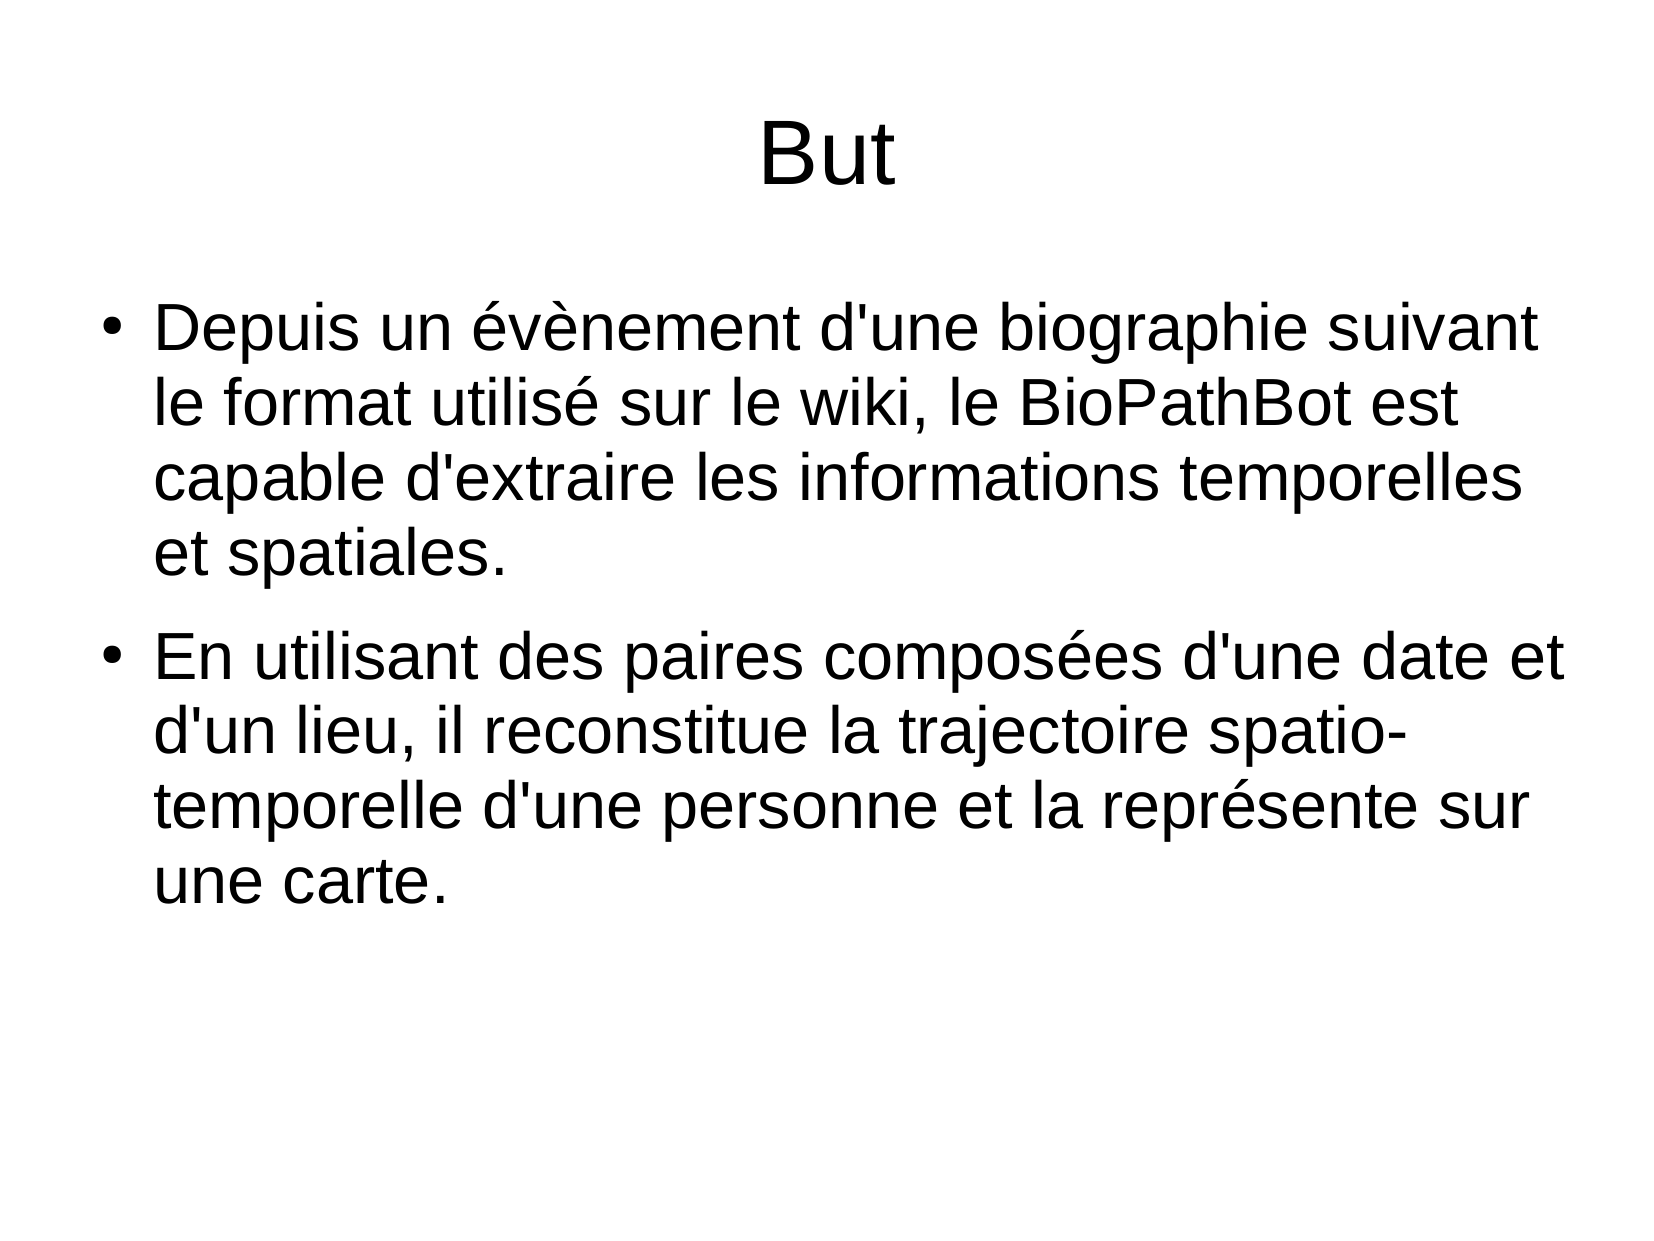

# But
Depuis un évènement d'une biographie suivant le format utilisé sur le wiki, le BioPathBot est capable d'extraire les informations temporelles et spatiales.
En utilisant des paires composées d'une date et d'un lieu, il reconstitue la trajectoire spatio-temporelle d'une personne et la représente sur une carte.